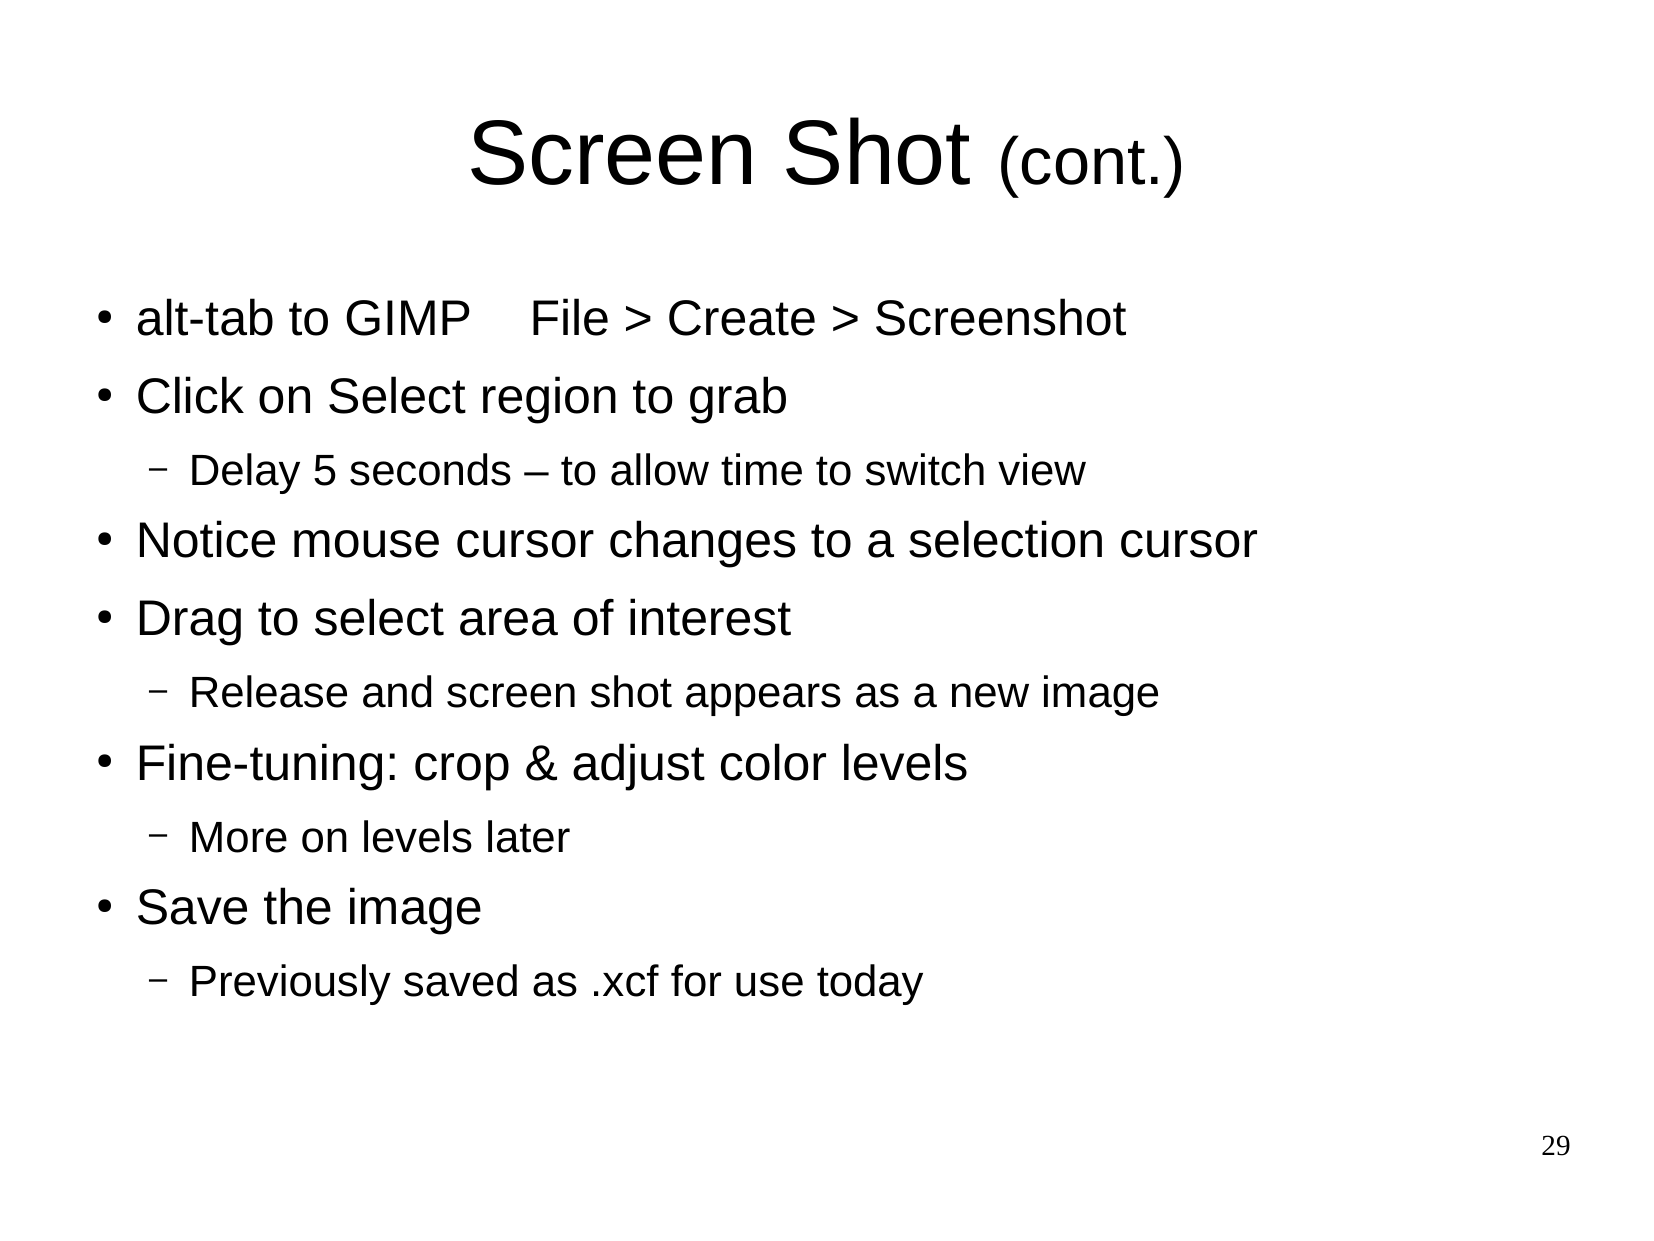

# Screen Shot (cont.)
alt-tab to GIMP		File > Create > Screenshot
Click on Select region to grab
Delay 5 seconds – to allow time to switch view
Notice mouse cursor changes to a selection cursor
Drag to select area of interest
Release and screen shot appears as a new image
Fine-tuning: crop & adjust color levels
More on levels later
Save the image
Previously saved as .xcf for use today
29